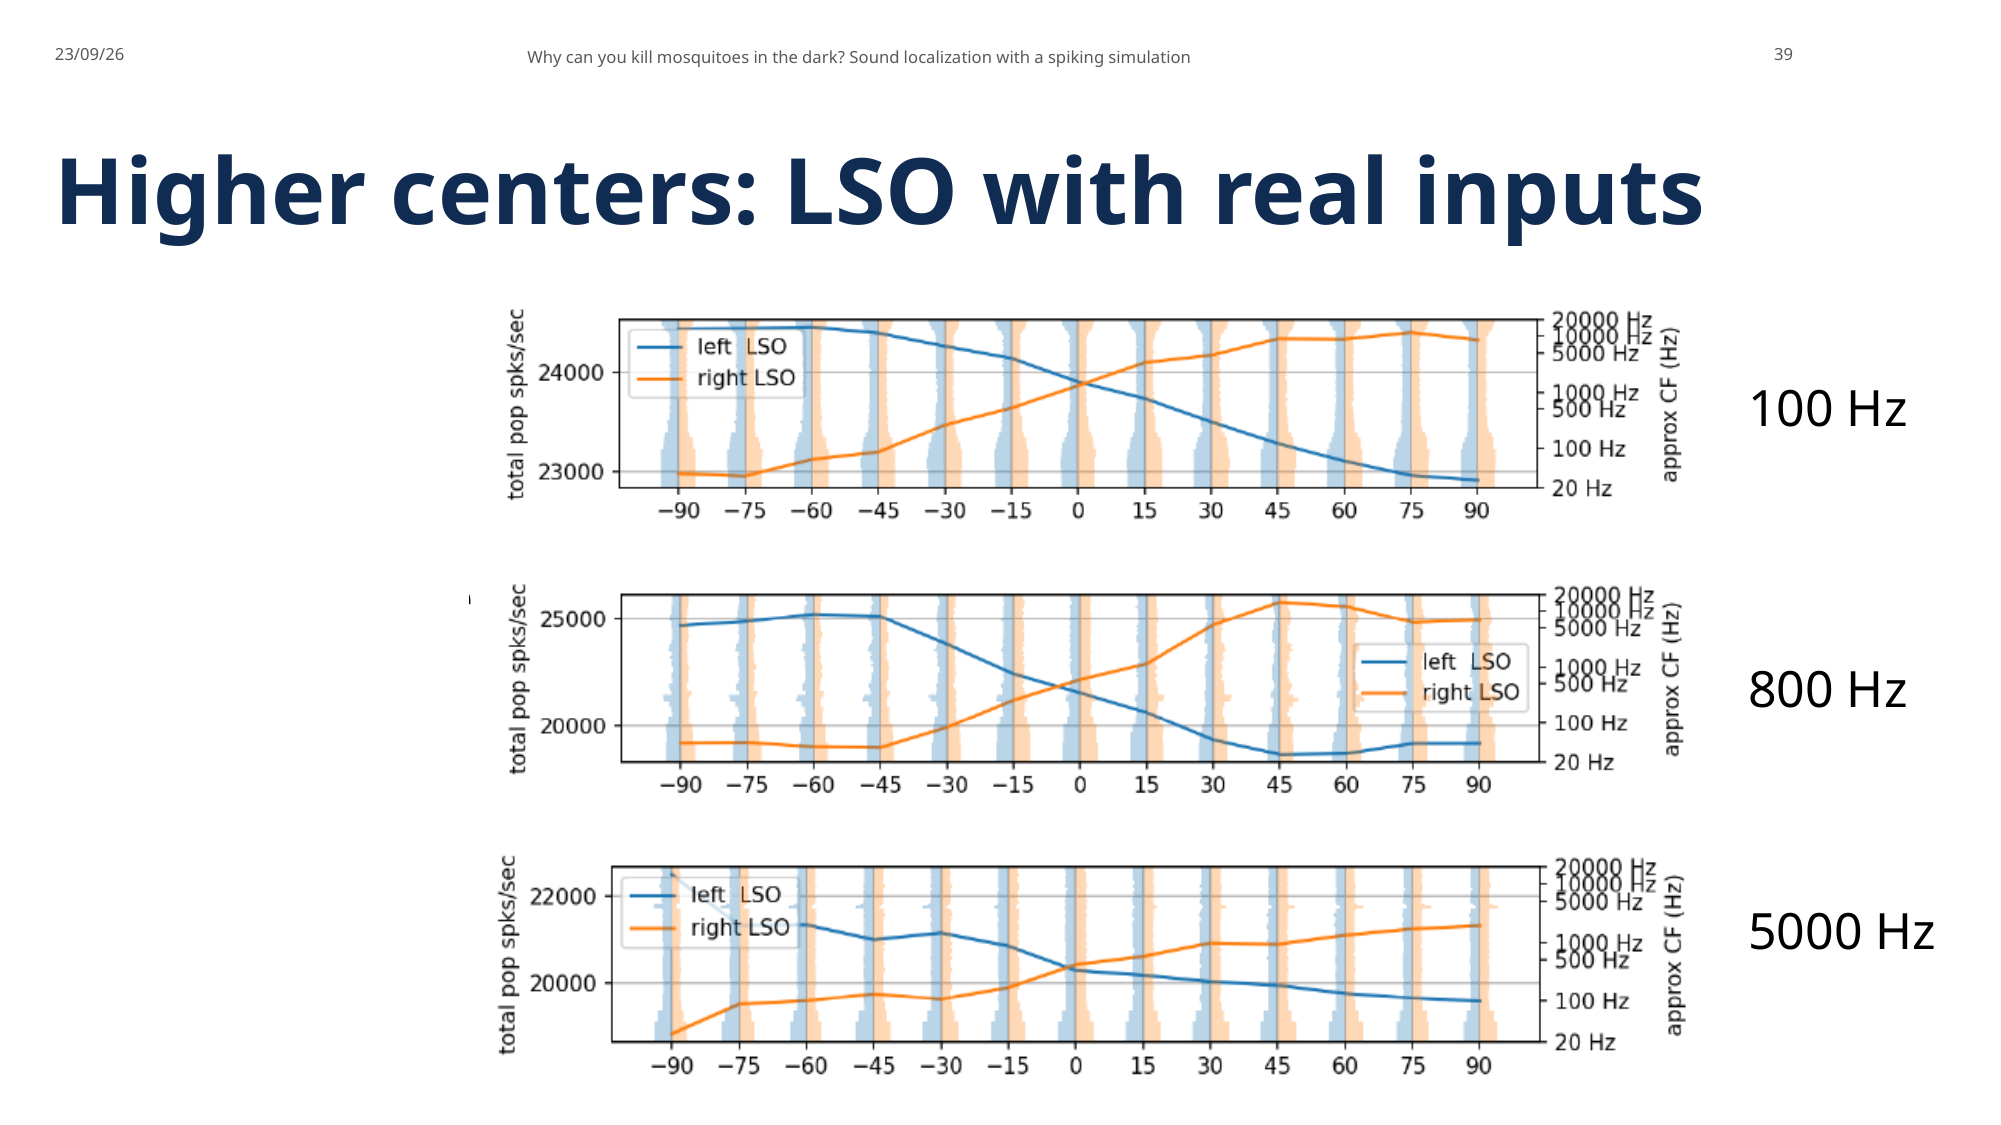

Why can you kill mosquitoes in the dark? Sound localization with a spiking simulation
# Higher centers: LSO with real inputs
Similar behavior wrt gammatone
Generalized population activation
100 Hz
800 Hz
5000 Hz